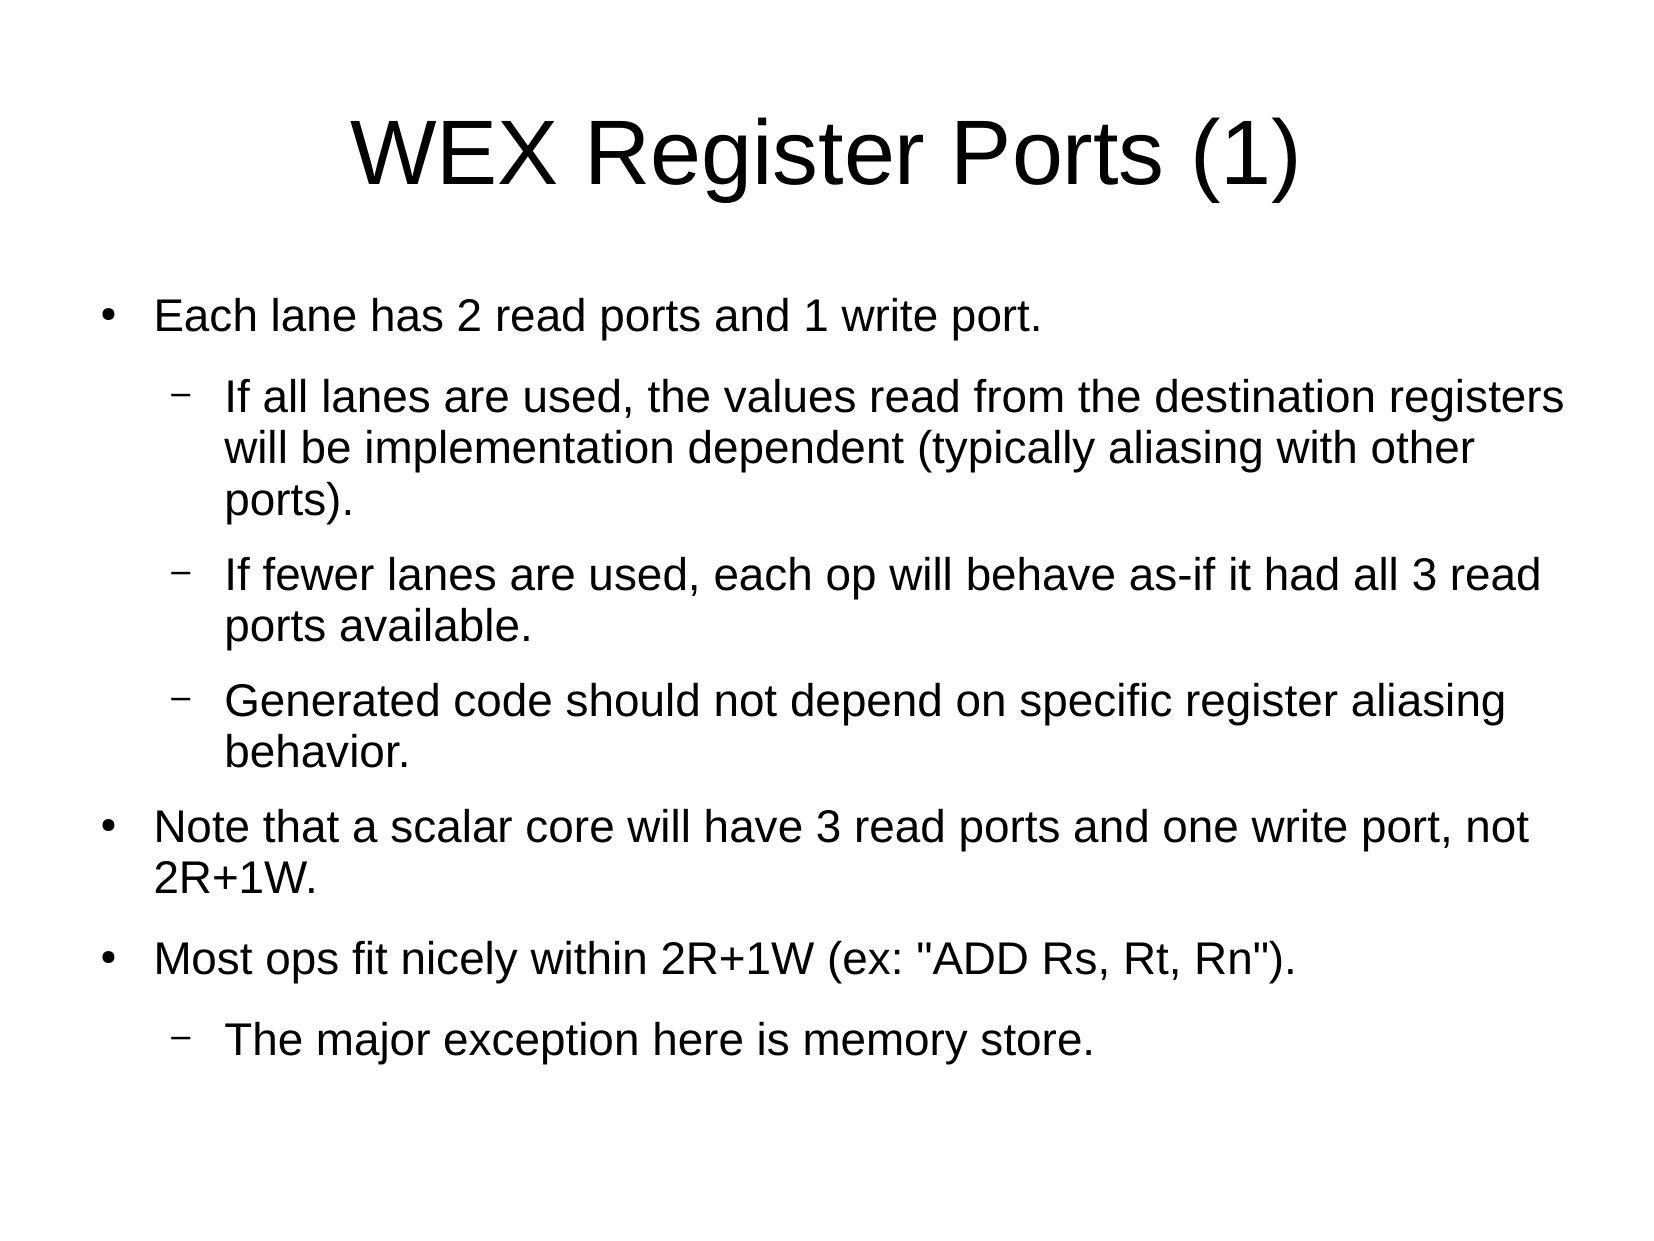

# WEX Register Ports (1)
Each lane has 2 read ports and 1 write port.
If all lanes are used, the values read from the destination registers will be implementation dependent (typically aliasing with other ports).
If fewer lanes are used, each op will behave as-if it had all 3 read ports available.
Generated code should not depend on specific register aliasing behavior.
Note that a scalar core will have 3 read ports and one write port, not 2R+1W.
Most ops fit nicely within 2R+1W (ex: "ADD Rs, Rt, Rn").
The major exception here is memory store.